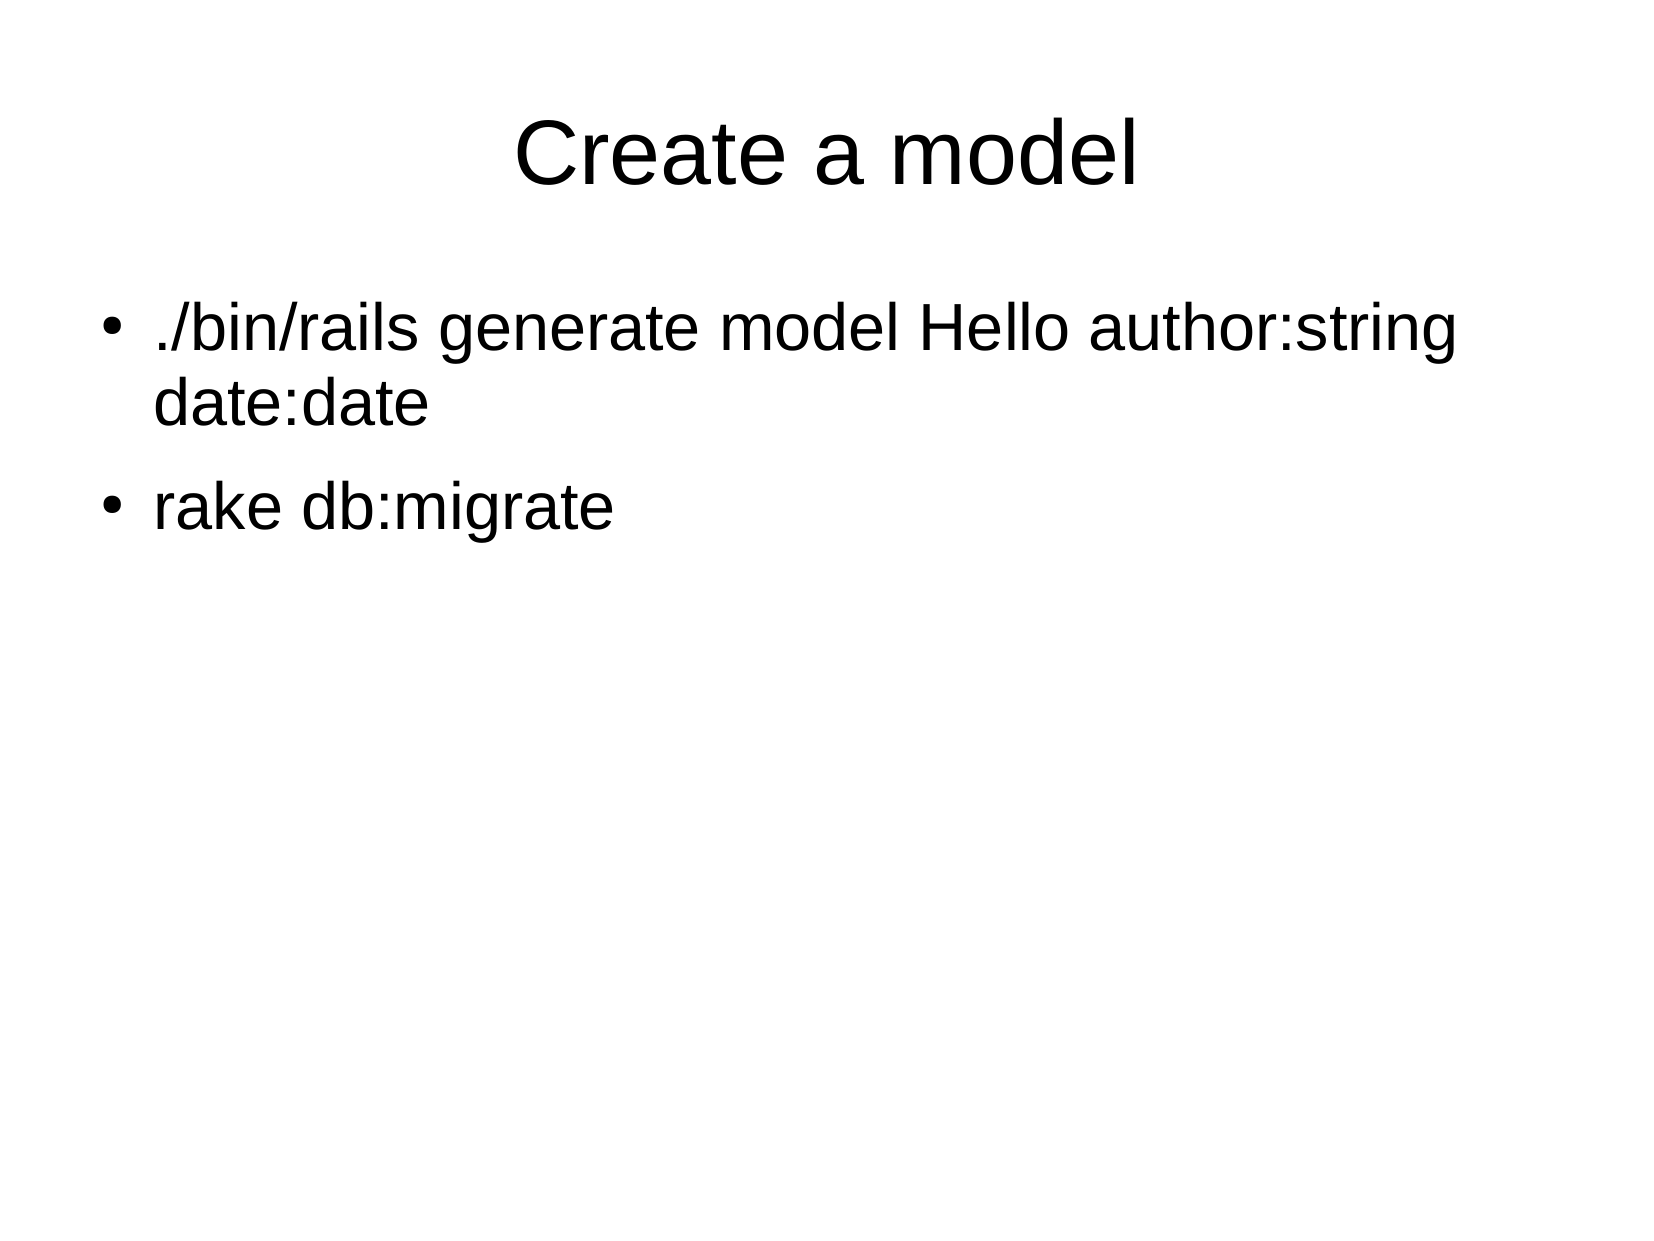

# Create a model
./bin/rails generate model Hello author:string date:date
rake db:migrate